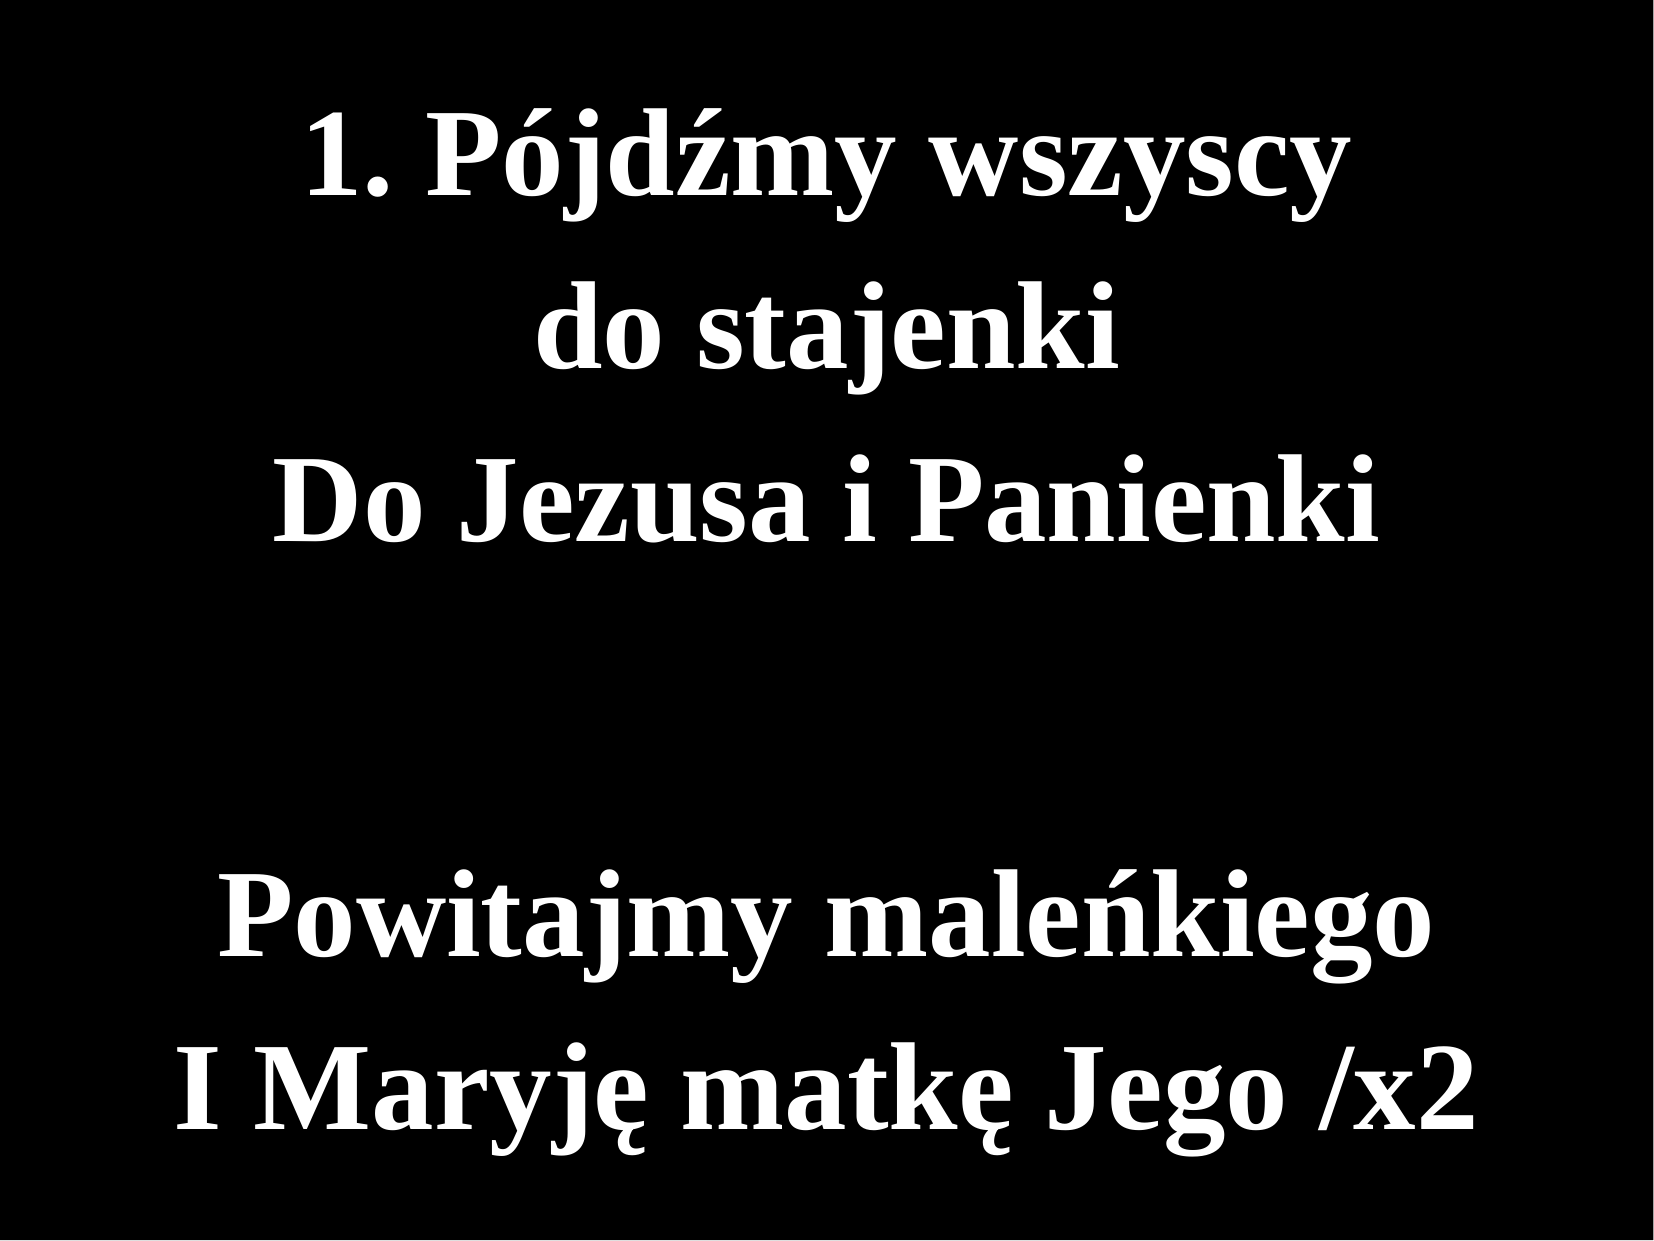

# 1. Pójdźmy wszyscy ppp do stajenki ppp Do Jezusa i Panienki Powitajmy maleńkiego ppp I Maryję matkę Jego /x2